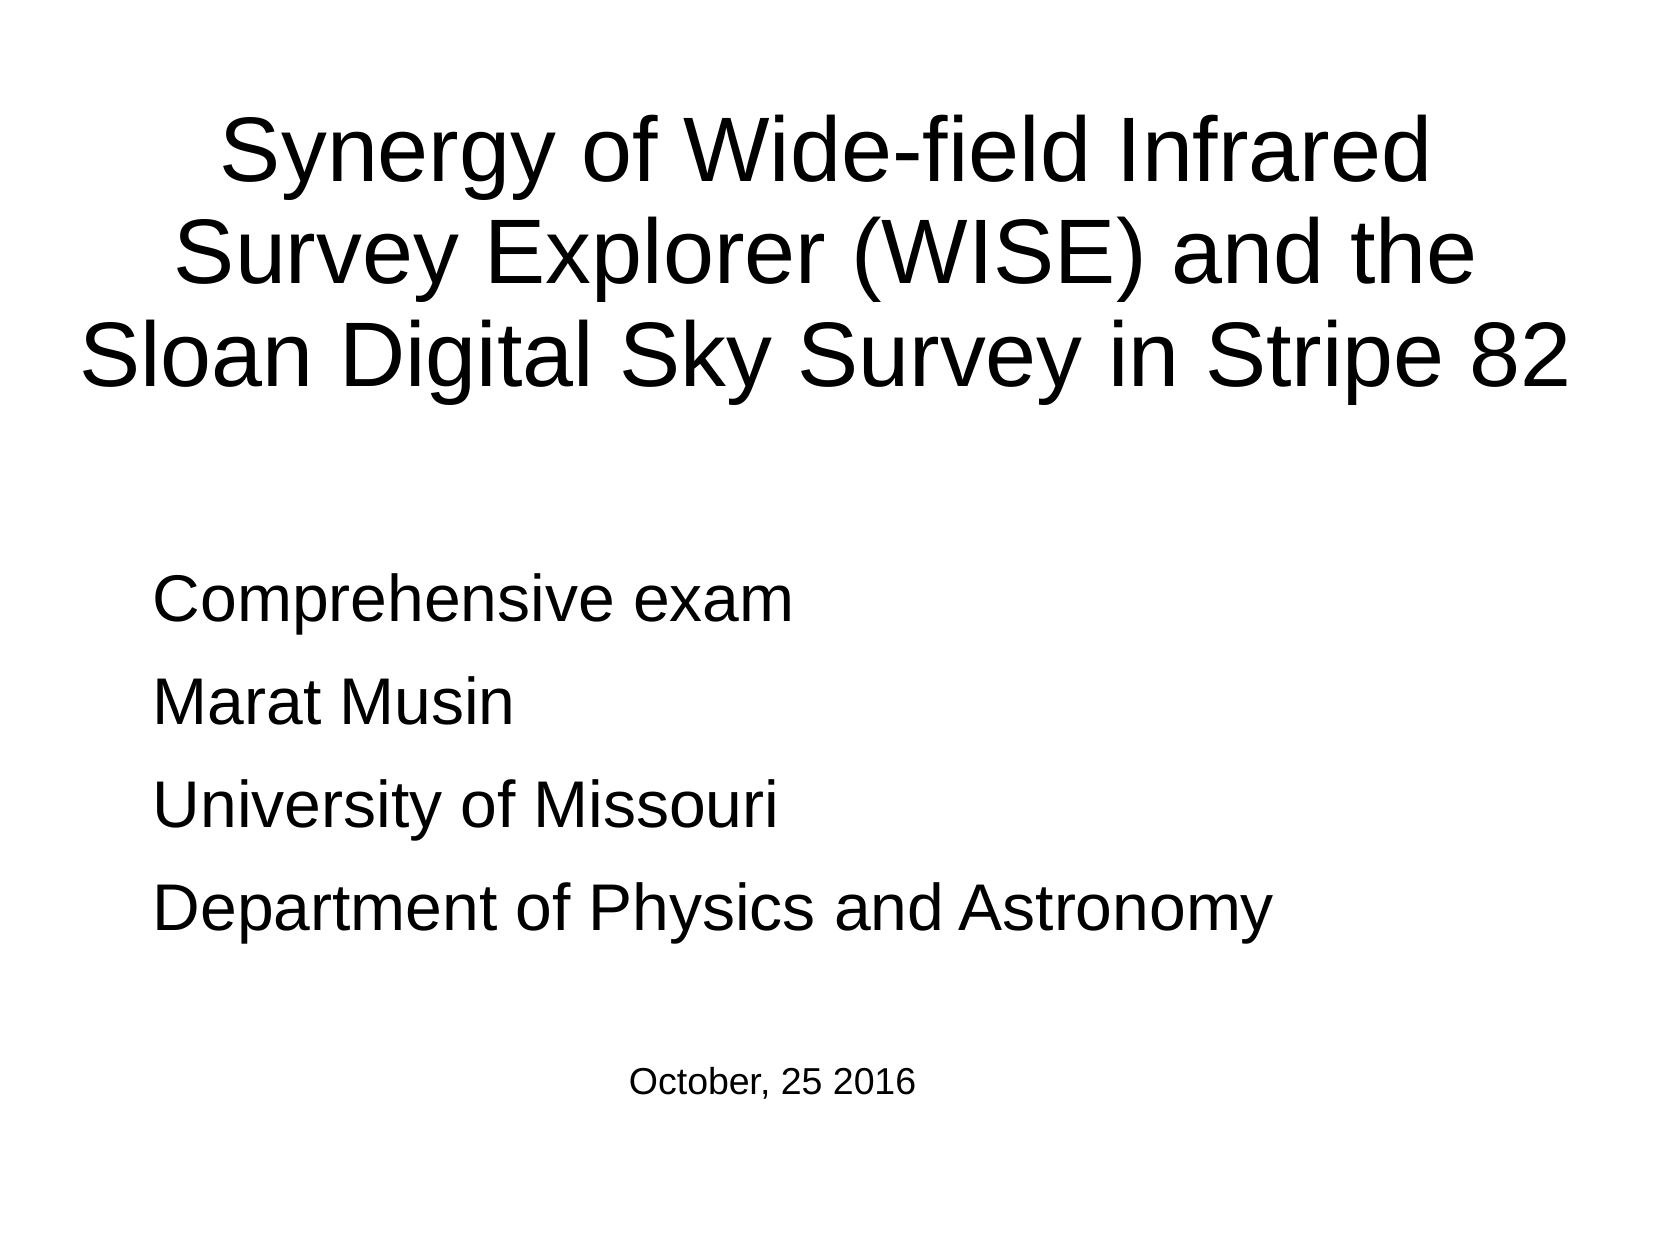

# Synergy of Wide-field Infrared Survey Explorer (WISE) and the Sloan Digital Sky Survey in Stripe 82
Comprehensive exam
Marat Musin
University of Missouri
Department of Physics and Astronomy
October, 25 2016